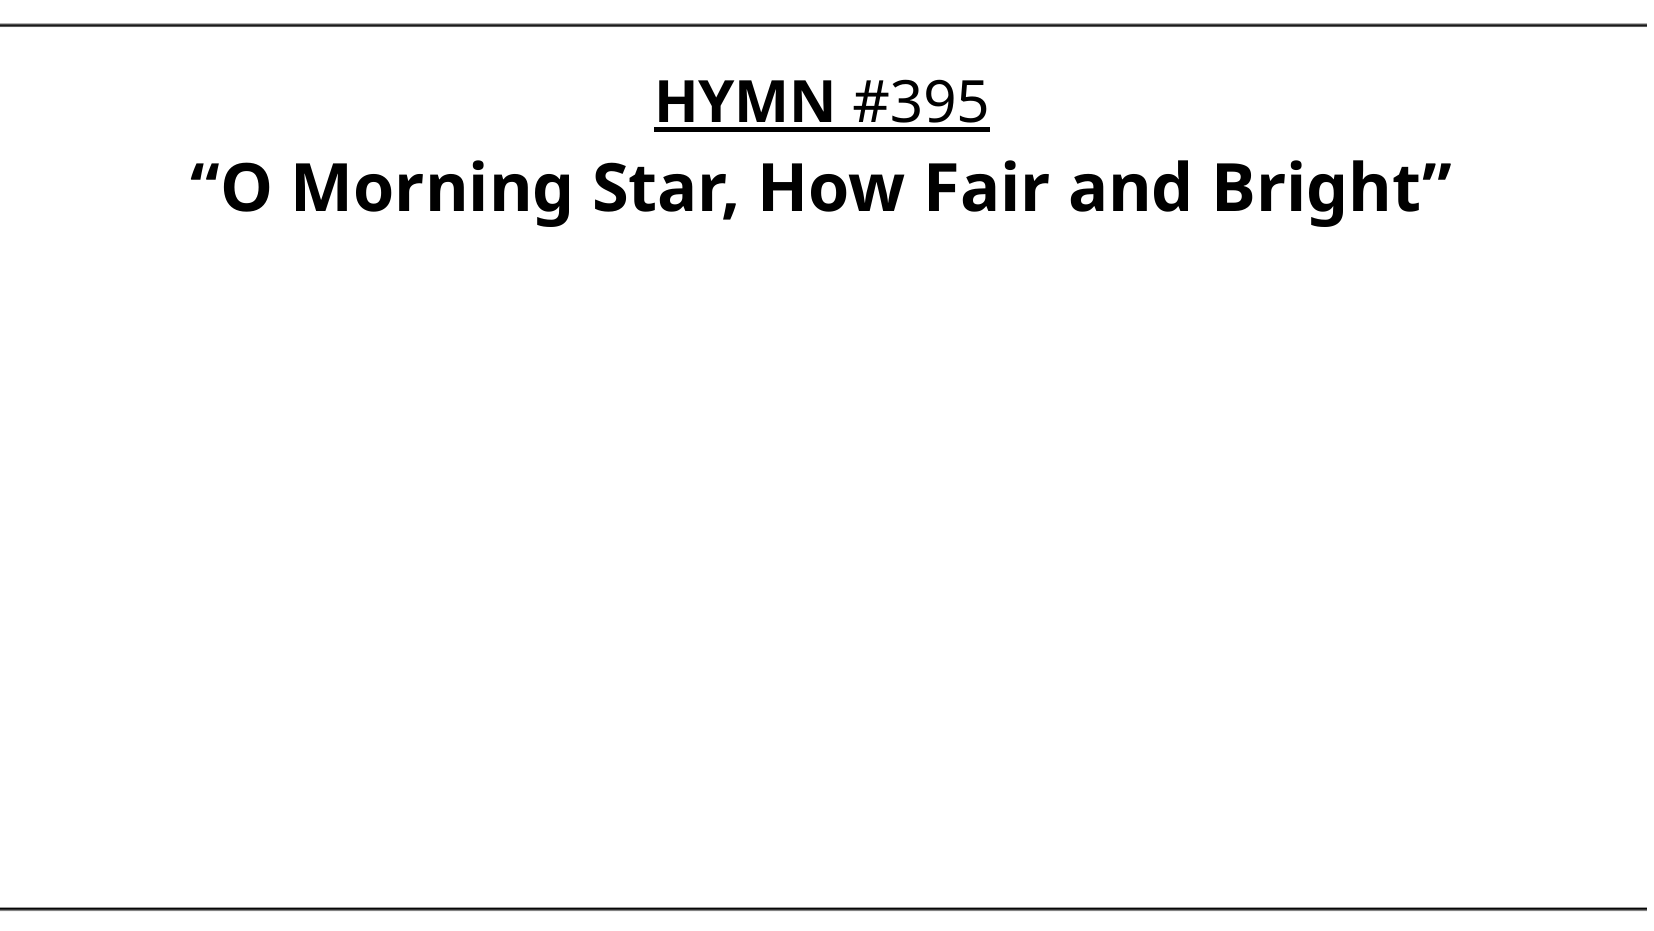

Hymn #395
“O Morning Star, How Fair and Bright”